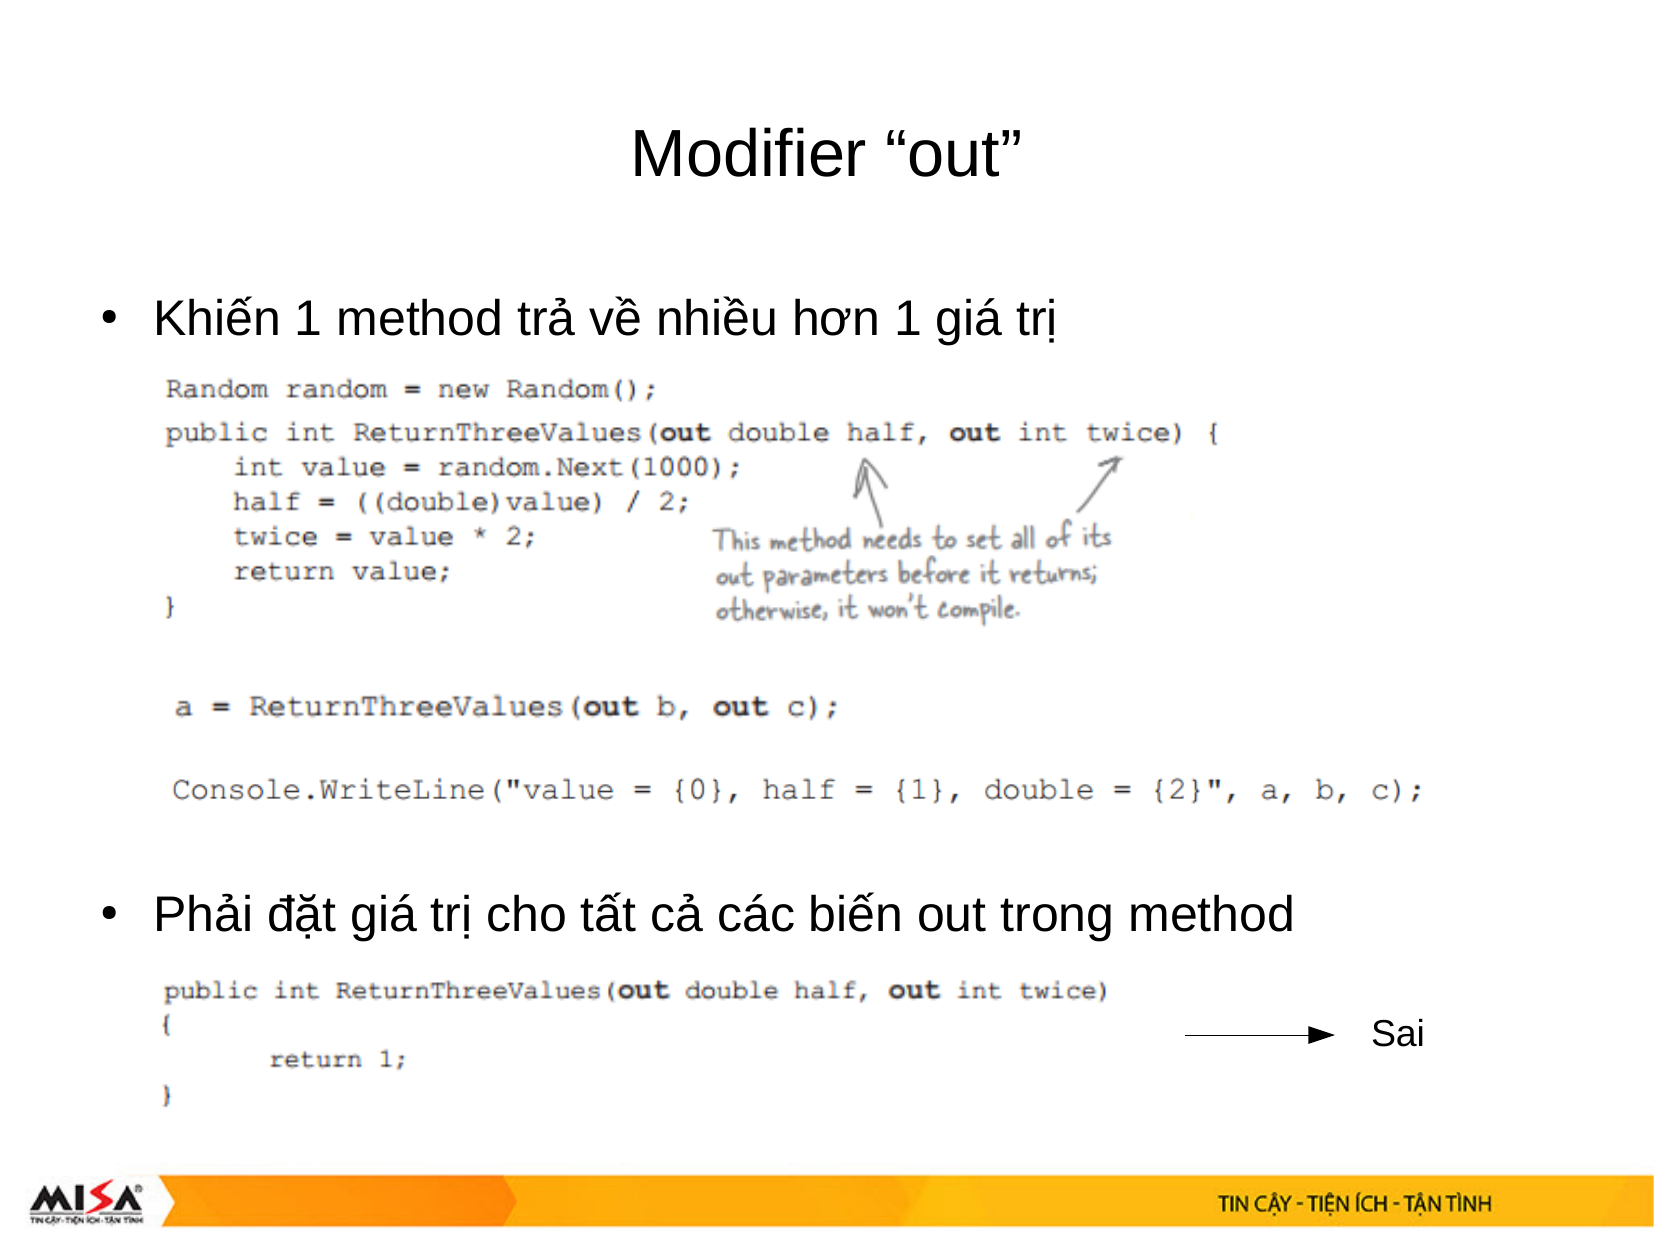

# Modifier “out”
Khiến 1 method trả về nhiều hơn 1 giá trị
Phải đặt giá trị cho tất cả các biến out trong method
Sai